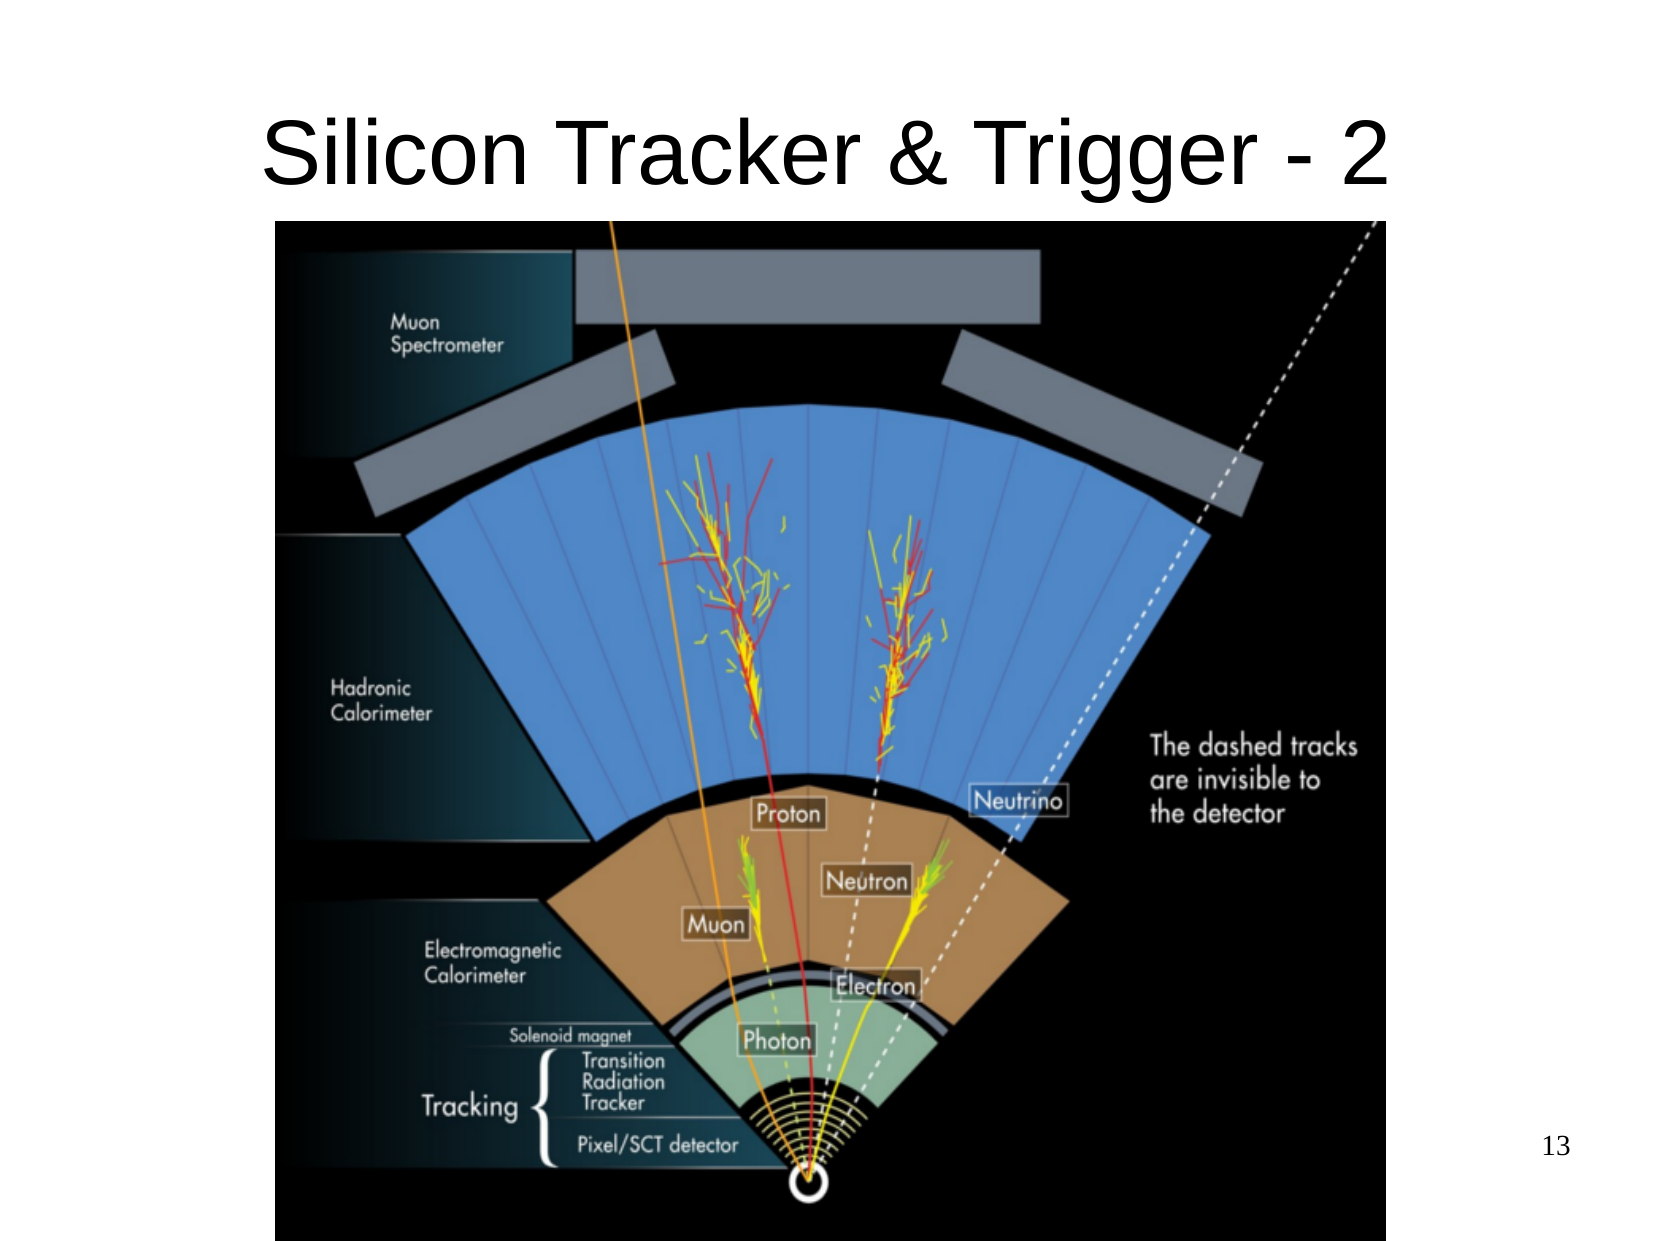

# Silicon Tracker & Trigger - 2
Practical Parallel Computing - Sose18
13